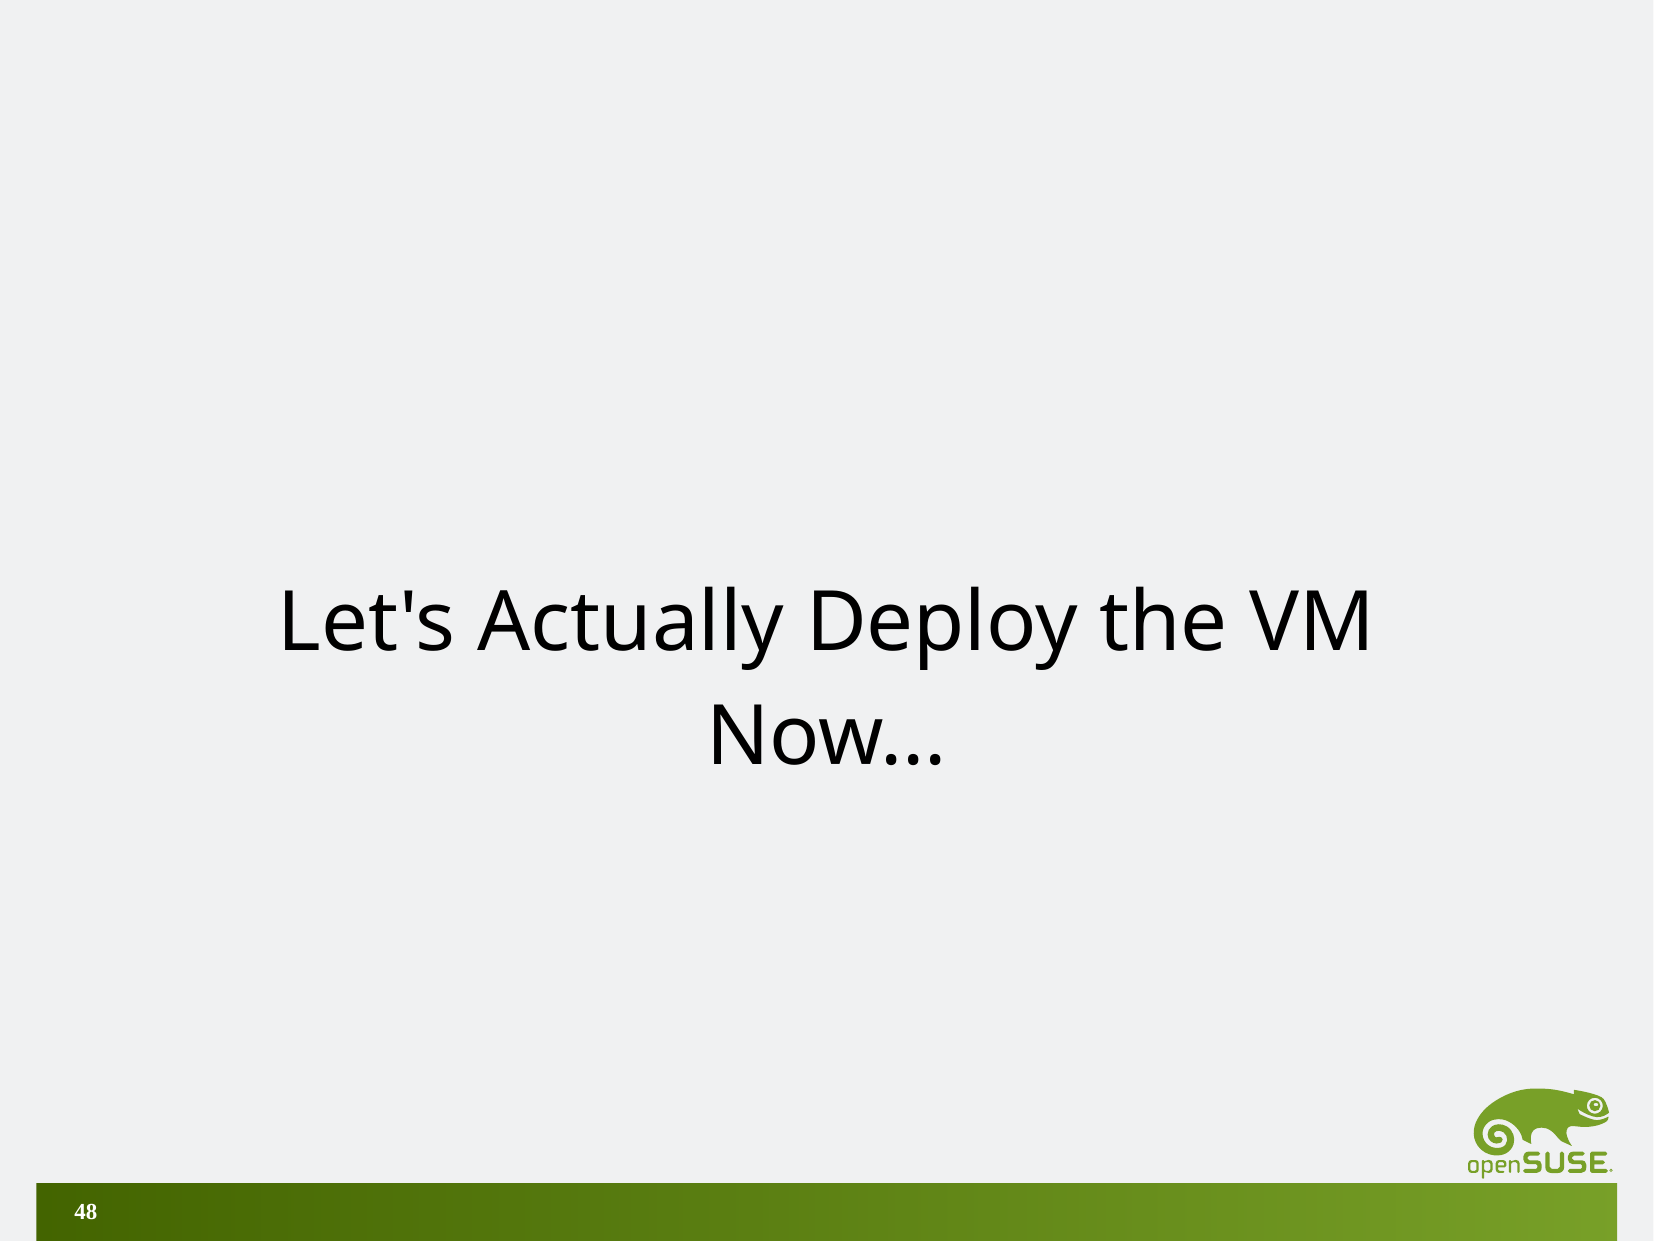

Let's Actually Deploy the VM Now...
48